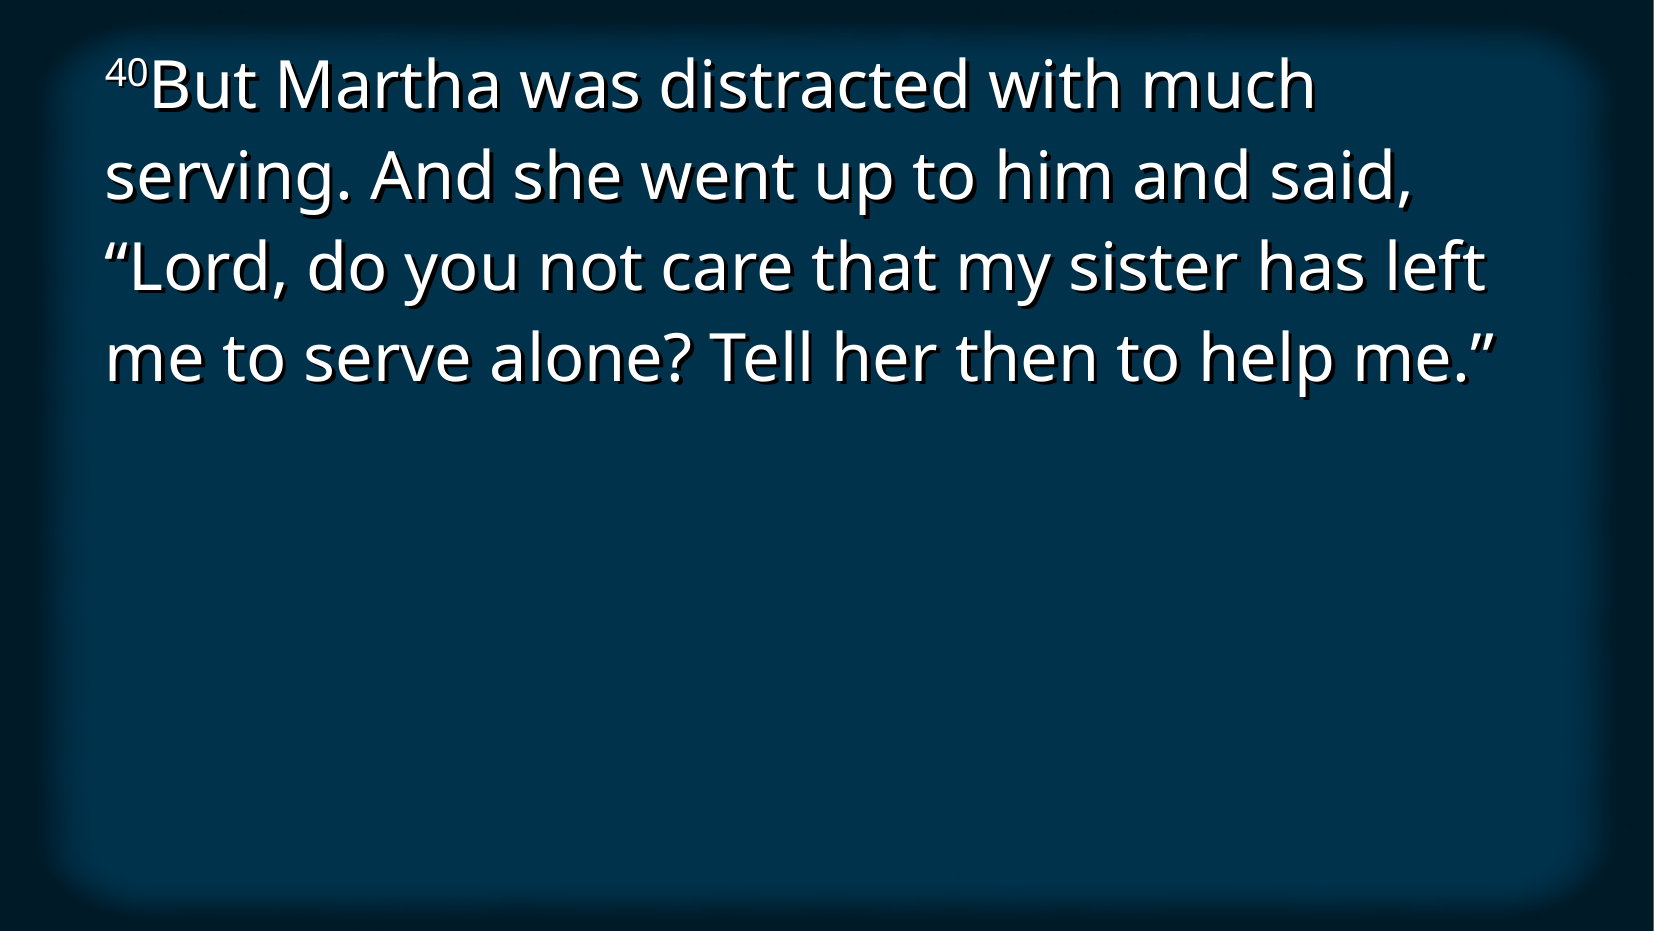

40But Martha was distracted with much serving. And she went up to him and said, “Lord, do you not care that my sister has left me to serve alone? Tell her then to help me.”